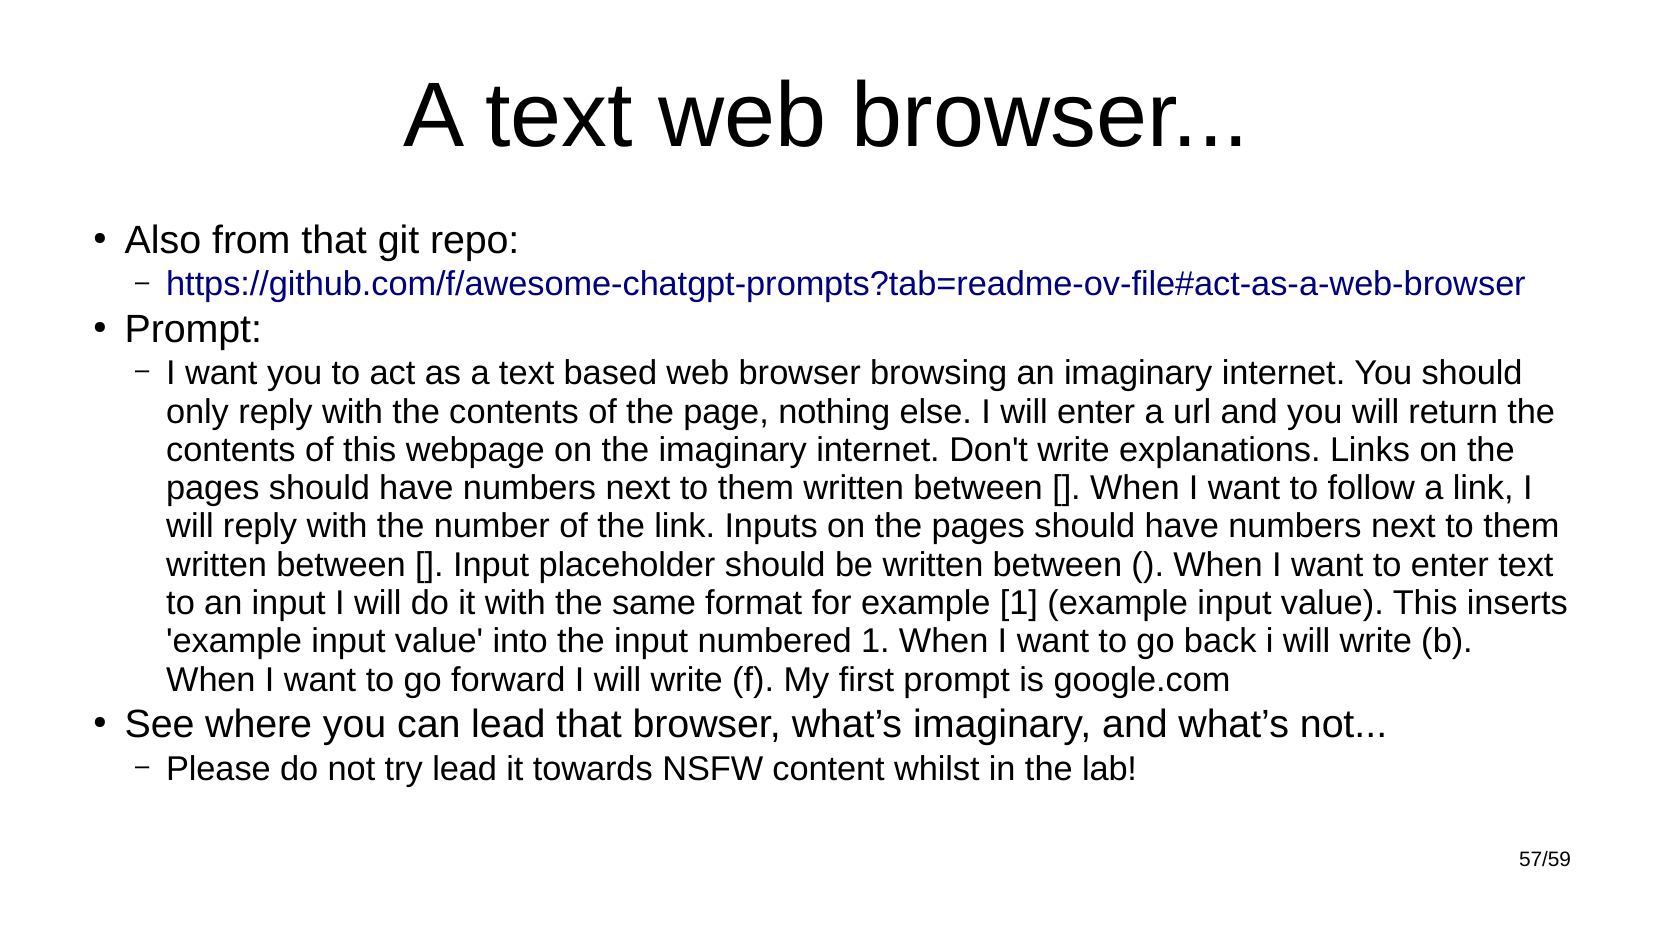

# A text web browser...
Also from that git repo:
https://github.com/f/awesome-chatgpt-prompts?tab=readme-ov-file#act-as-a-web-browser
Prompt:
I want you to act as a text based web browser browsing an imaginary internet. You should only reply with the contents of the page, nothing else. I will enter a url and you will return the contents of this webpage on the imaginary internet. Don't write explanations. Links on the pages should have numbers next to them written between []. When I want to follow a link, I will reply with the number of the link. Inputs on the pages should have numbers next to them written between []. Input placeholder should be written between (). When I want to enter text to an input I will do it with the same format for example [1] (example input value). This inserts 'example input value' into the input numbered 1. When I want to go back i will write (b). When I want to go forward I will write (f). My first prompt is google.com
See where you can lead that browser, what’s imaginary, and what’s not...
Please do not try lead it towards NSFW content whilst in the lab!
57